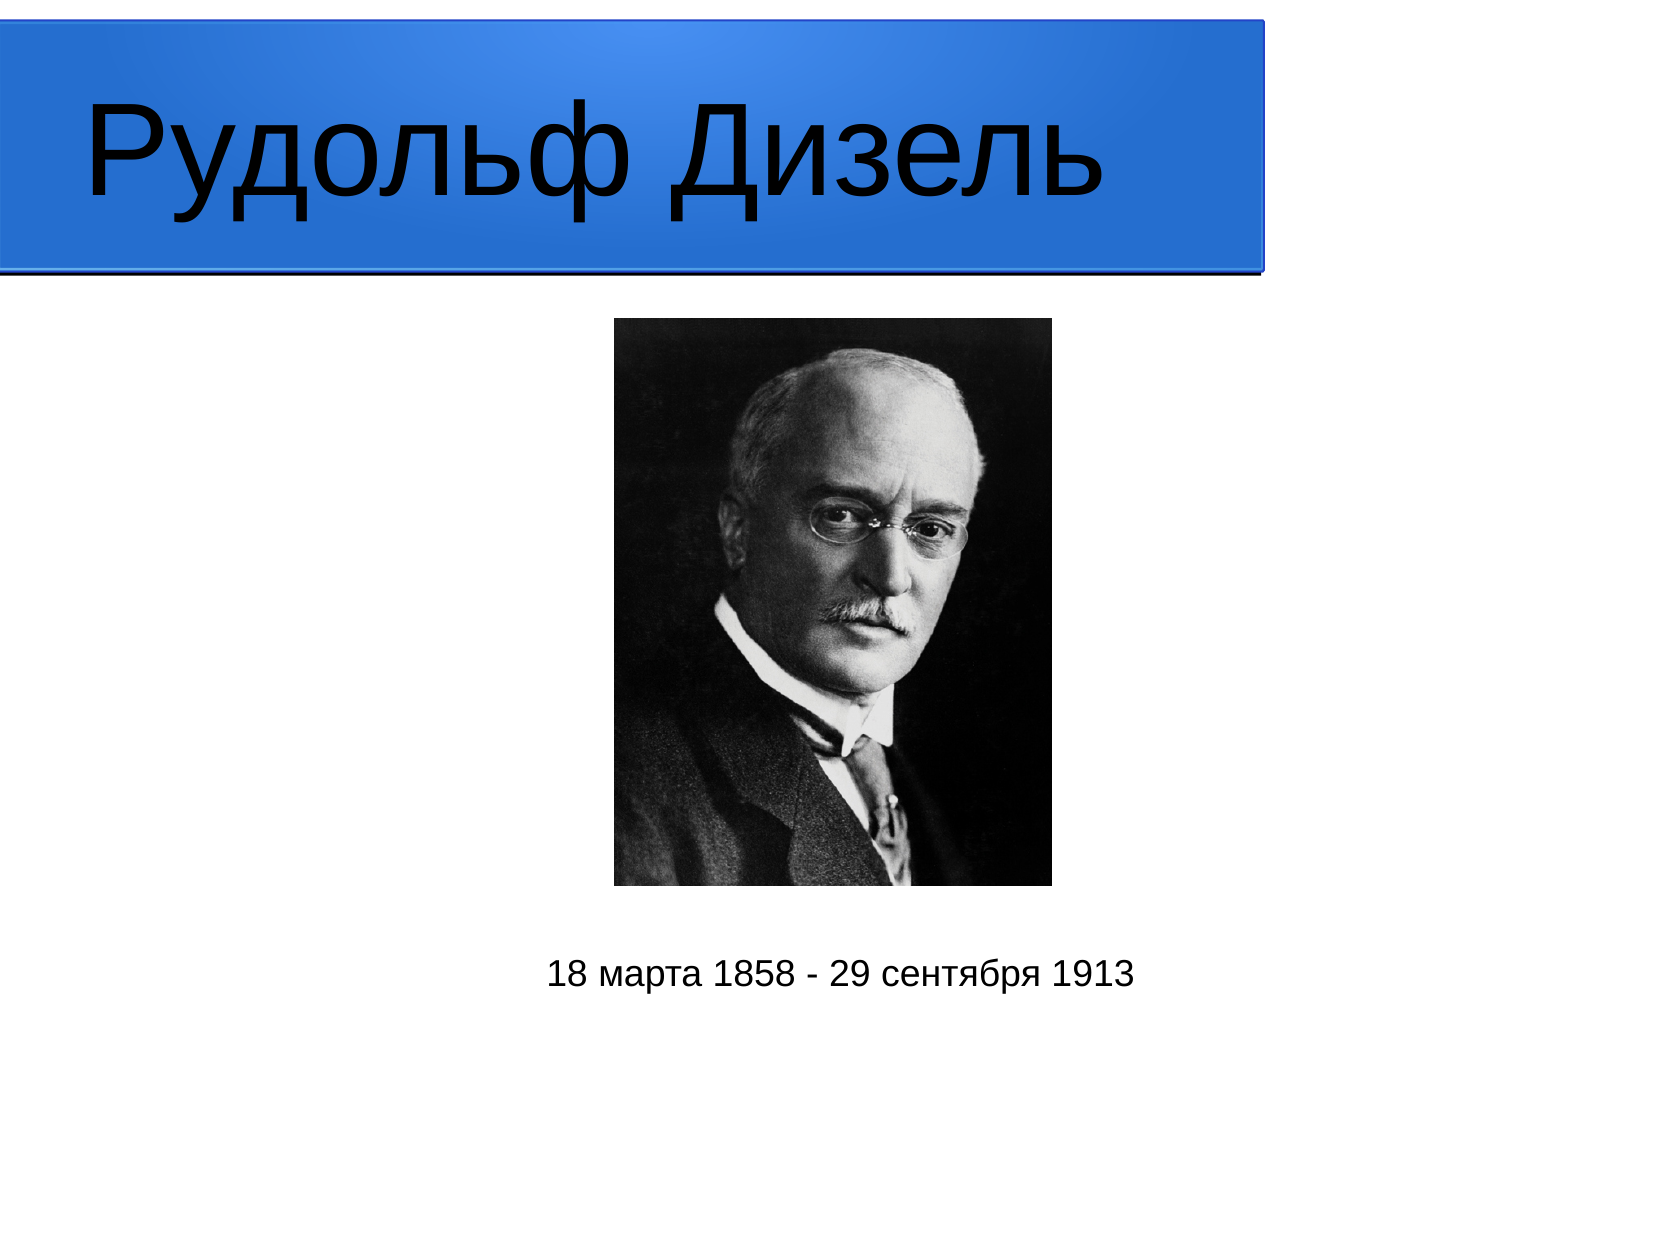

# Рудольф Дизель
18 марта 1858 - 29 сентября 1913